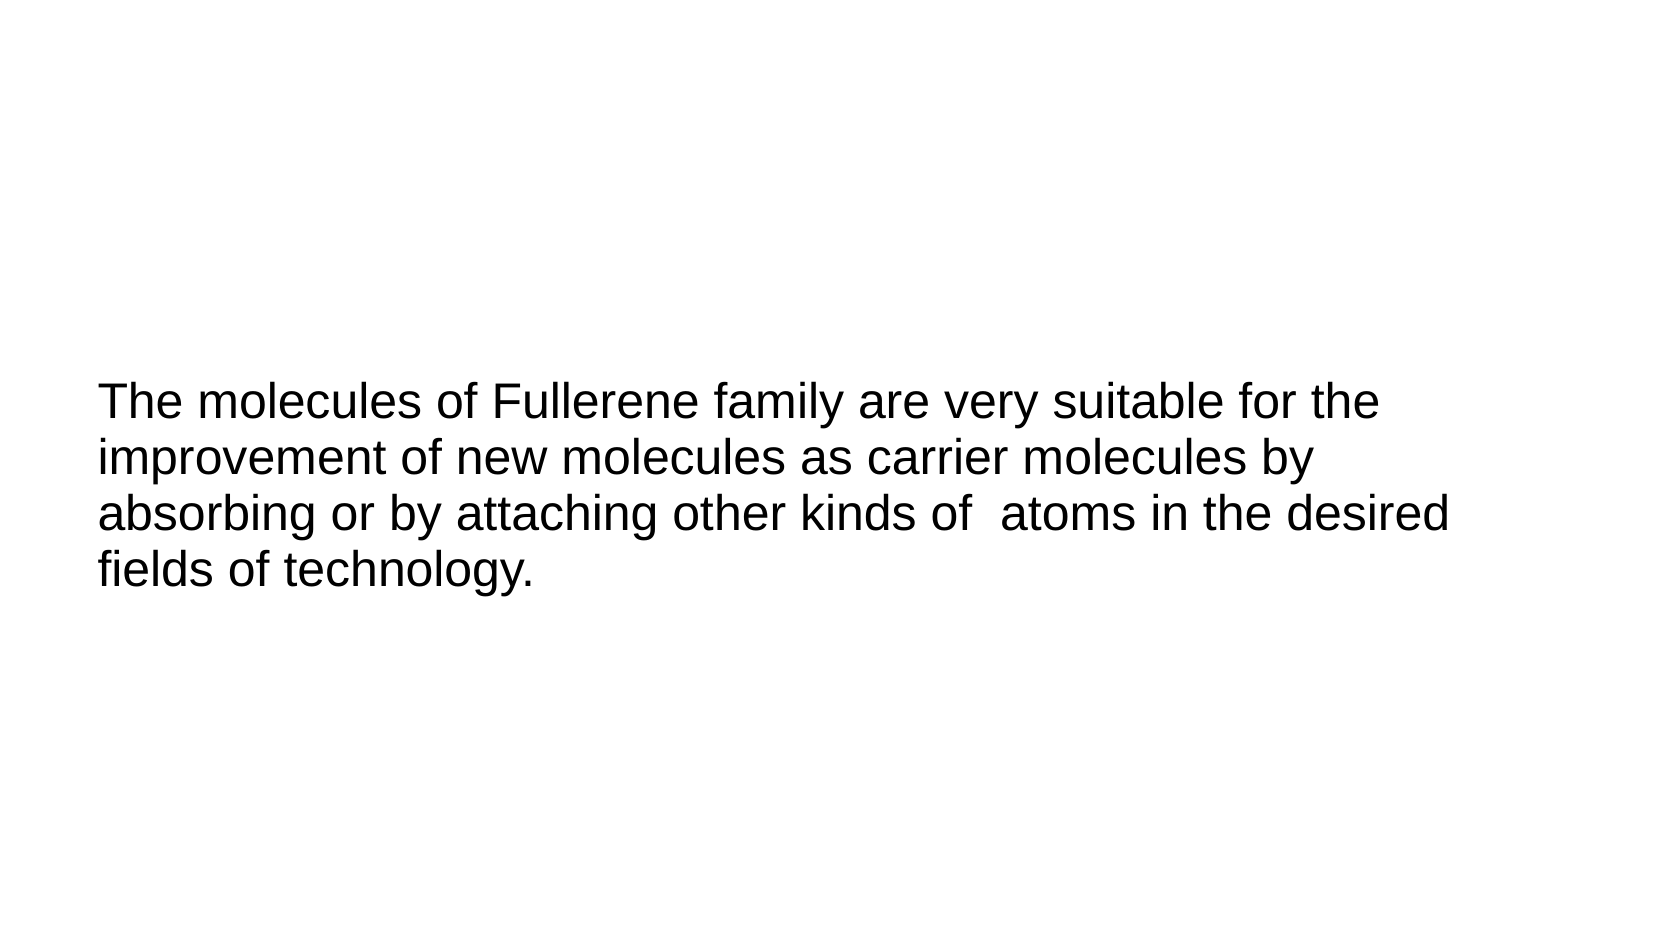

The molecules of Fullerene family are very suitable for the improvement of new molecules as carrier molecules by absorbing or by attaching other kinds of atoms in the desired fields of technology.